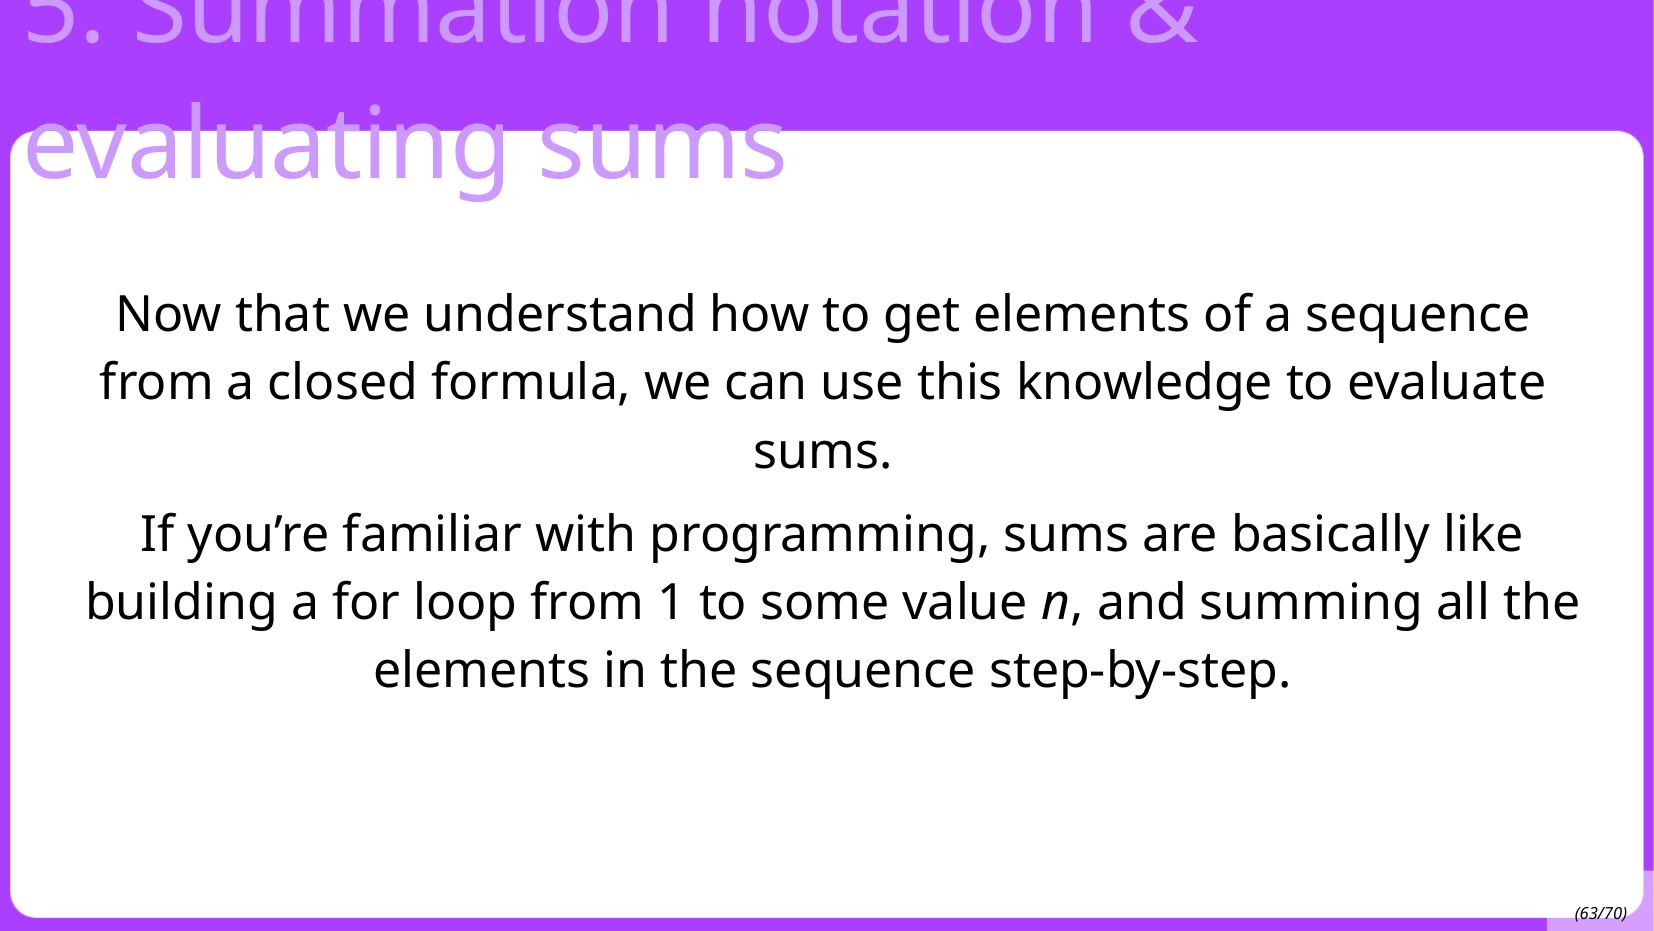

# 5. Summation notation & evaluating sums
Now that we understand how to get elements of a sequence from a closed formula, we can use this knowledge to evaluate sums.
If you’re familiar with programming, sums are basically like building a for loop from 1 to some value n, and summing all the elements in the sequence step-by-step.